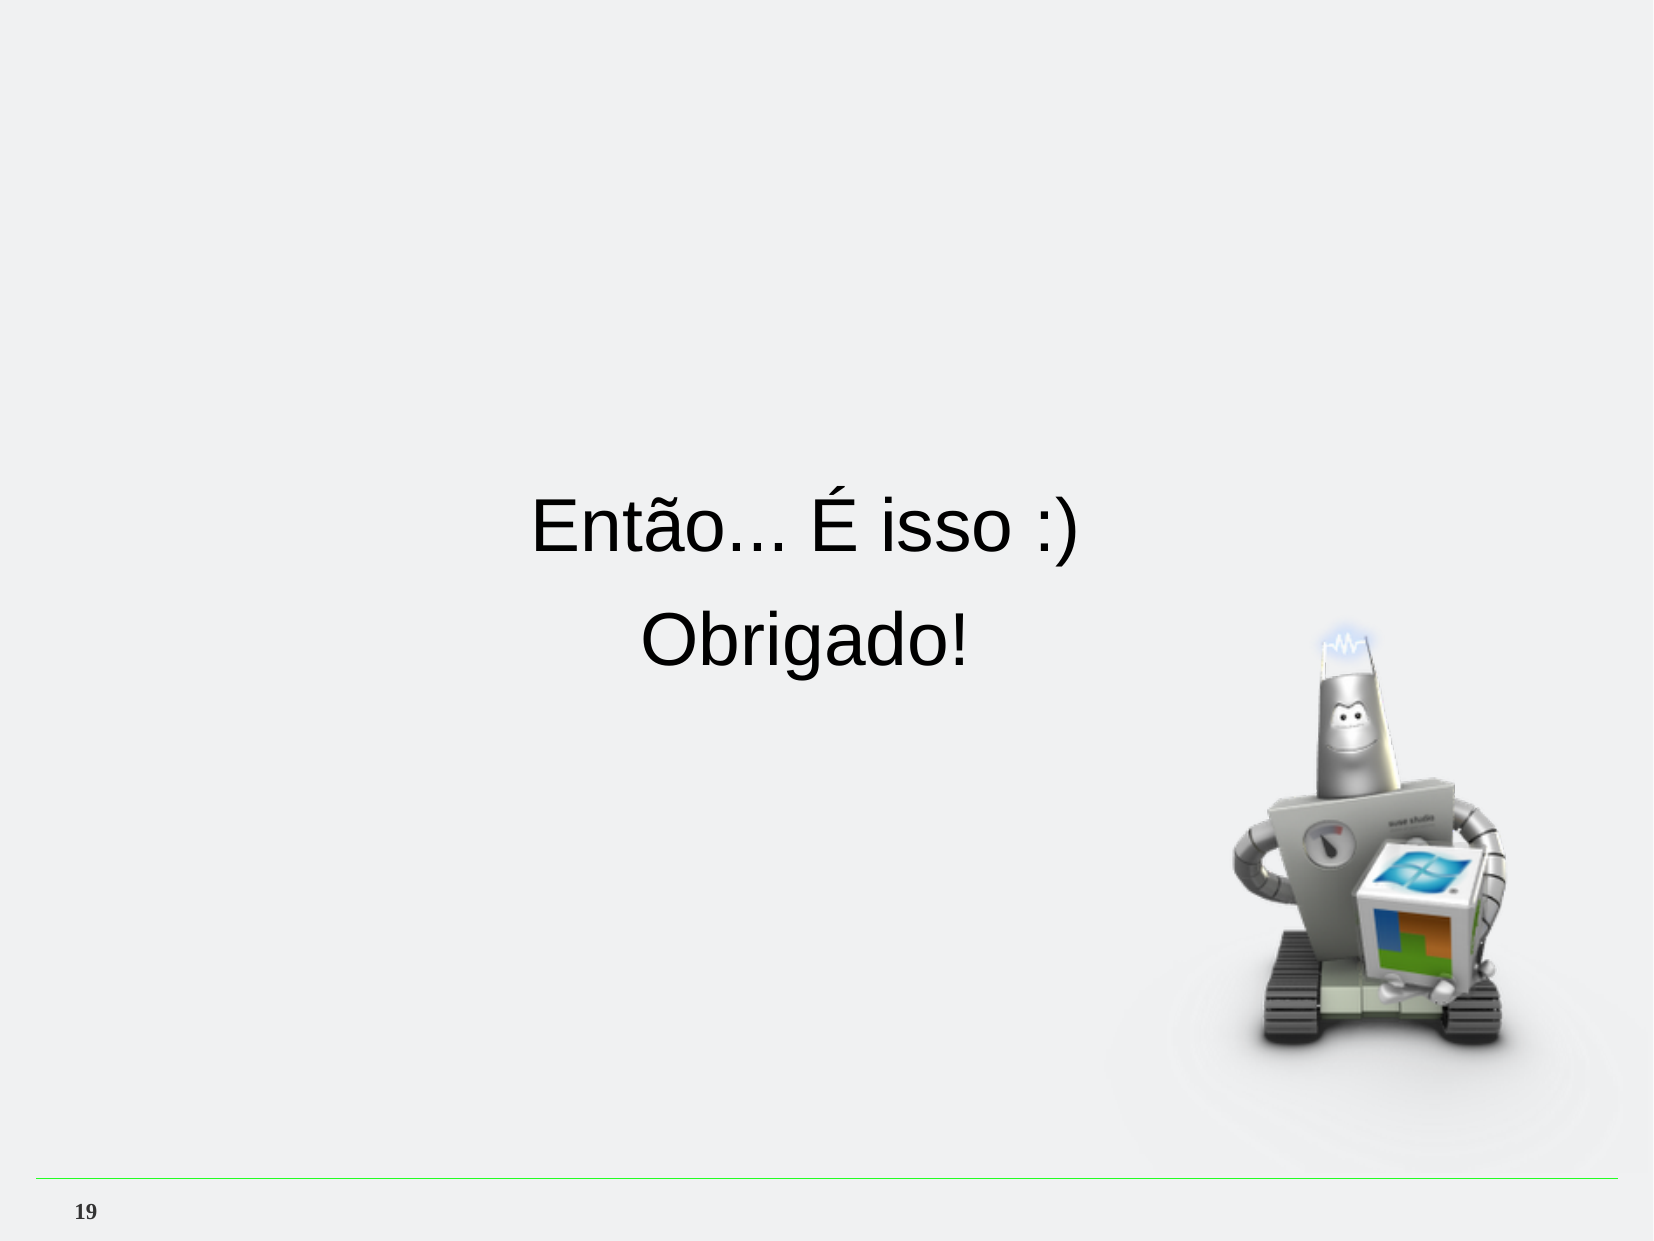

# Então... É isso :)
Obrigado!
19
Construindo appliances com o SUSE Studio